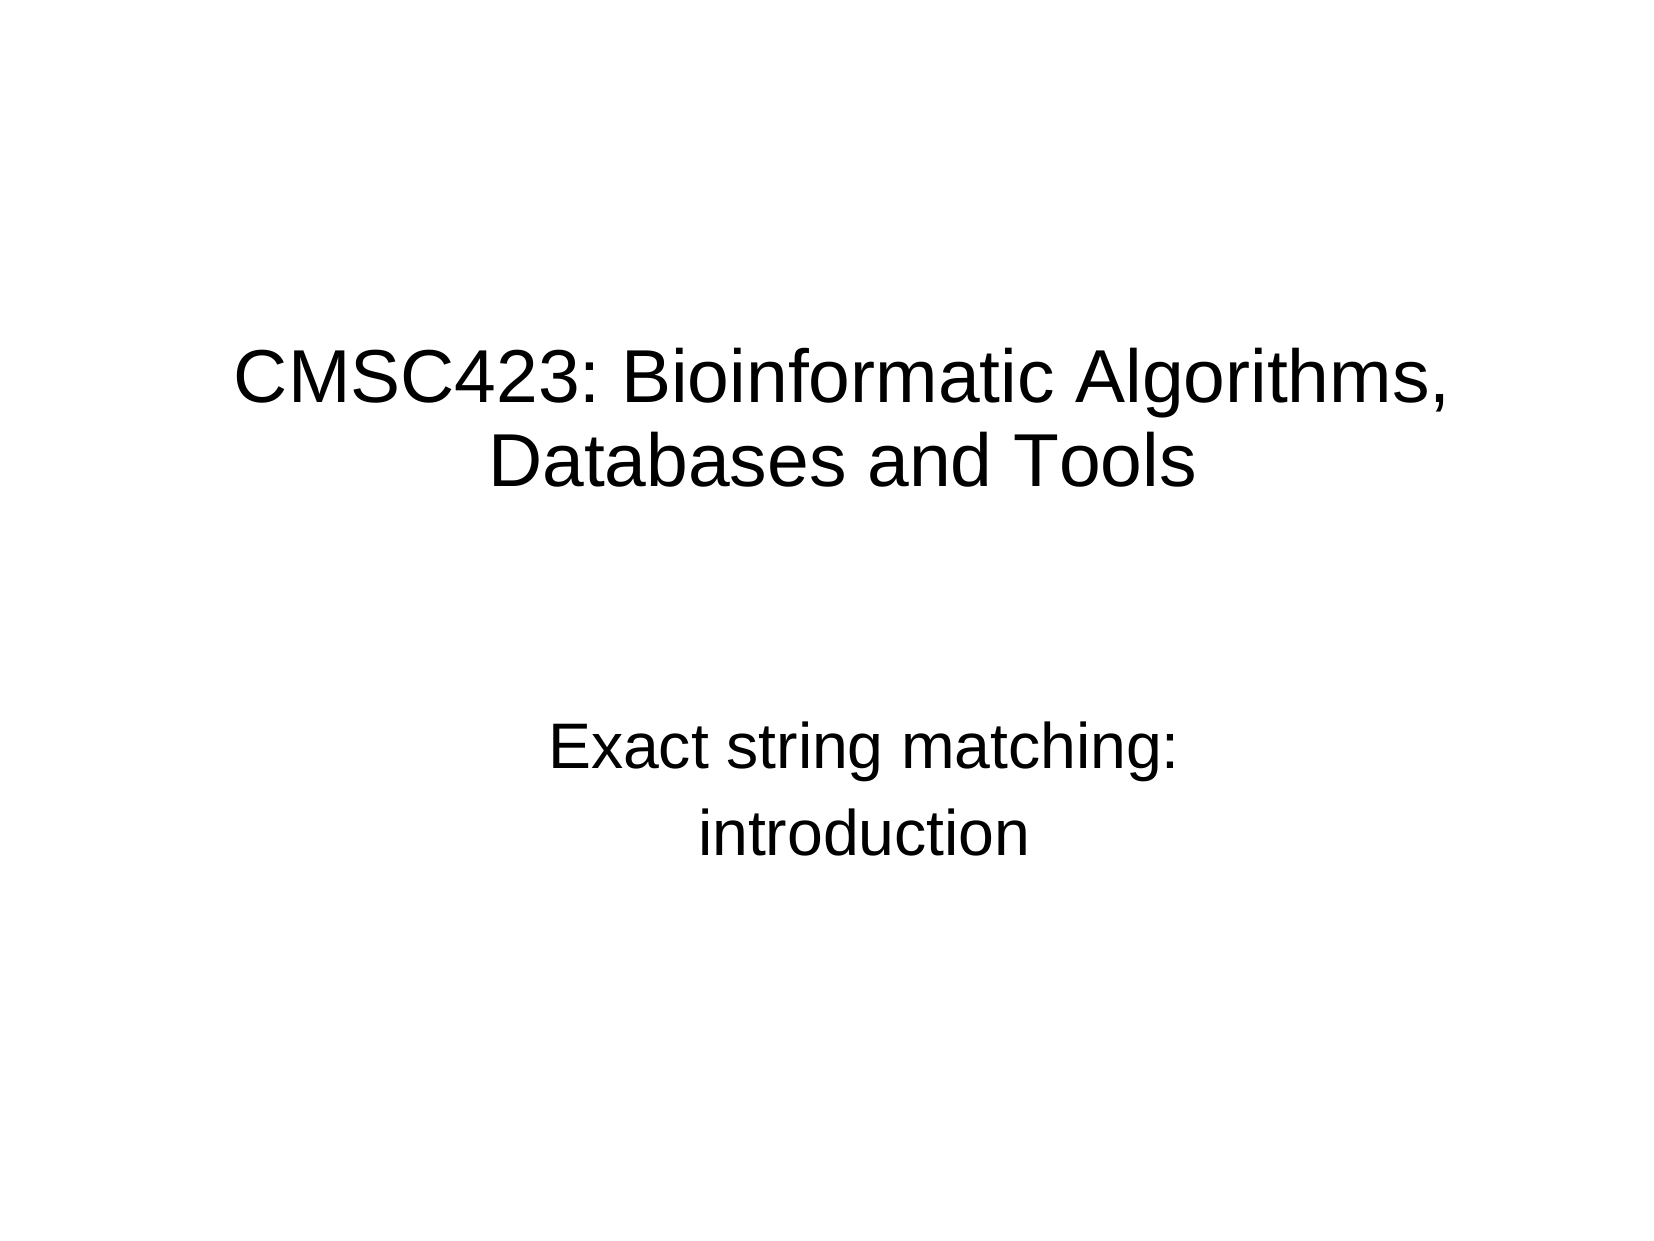

# CMSC423: Bioinformatic Algorithms, Databases and Tools
Exact string matching:
introduction